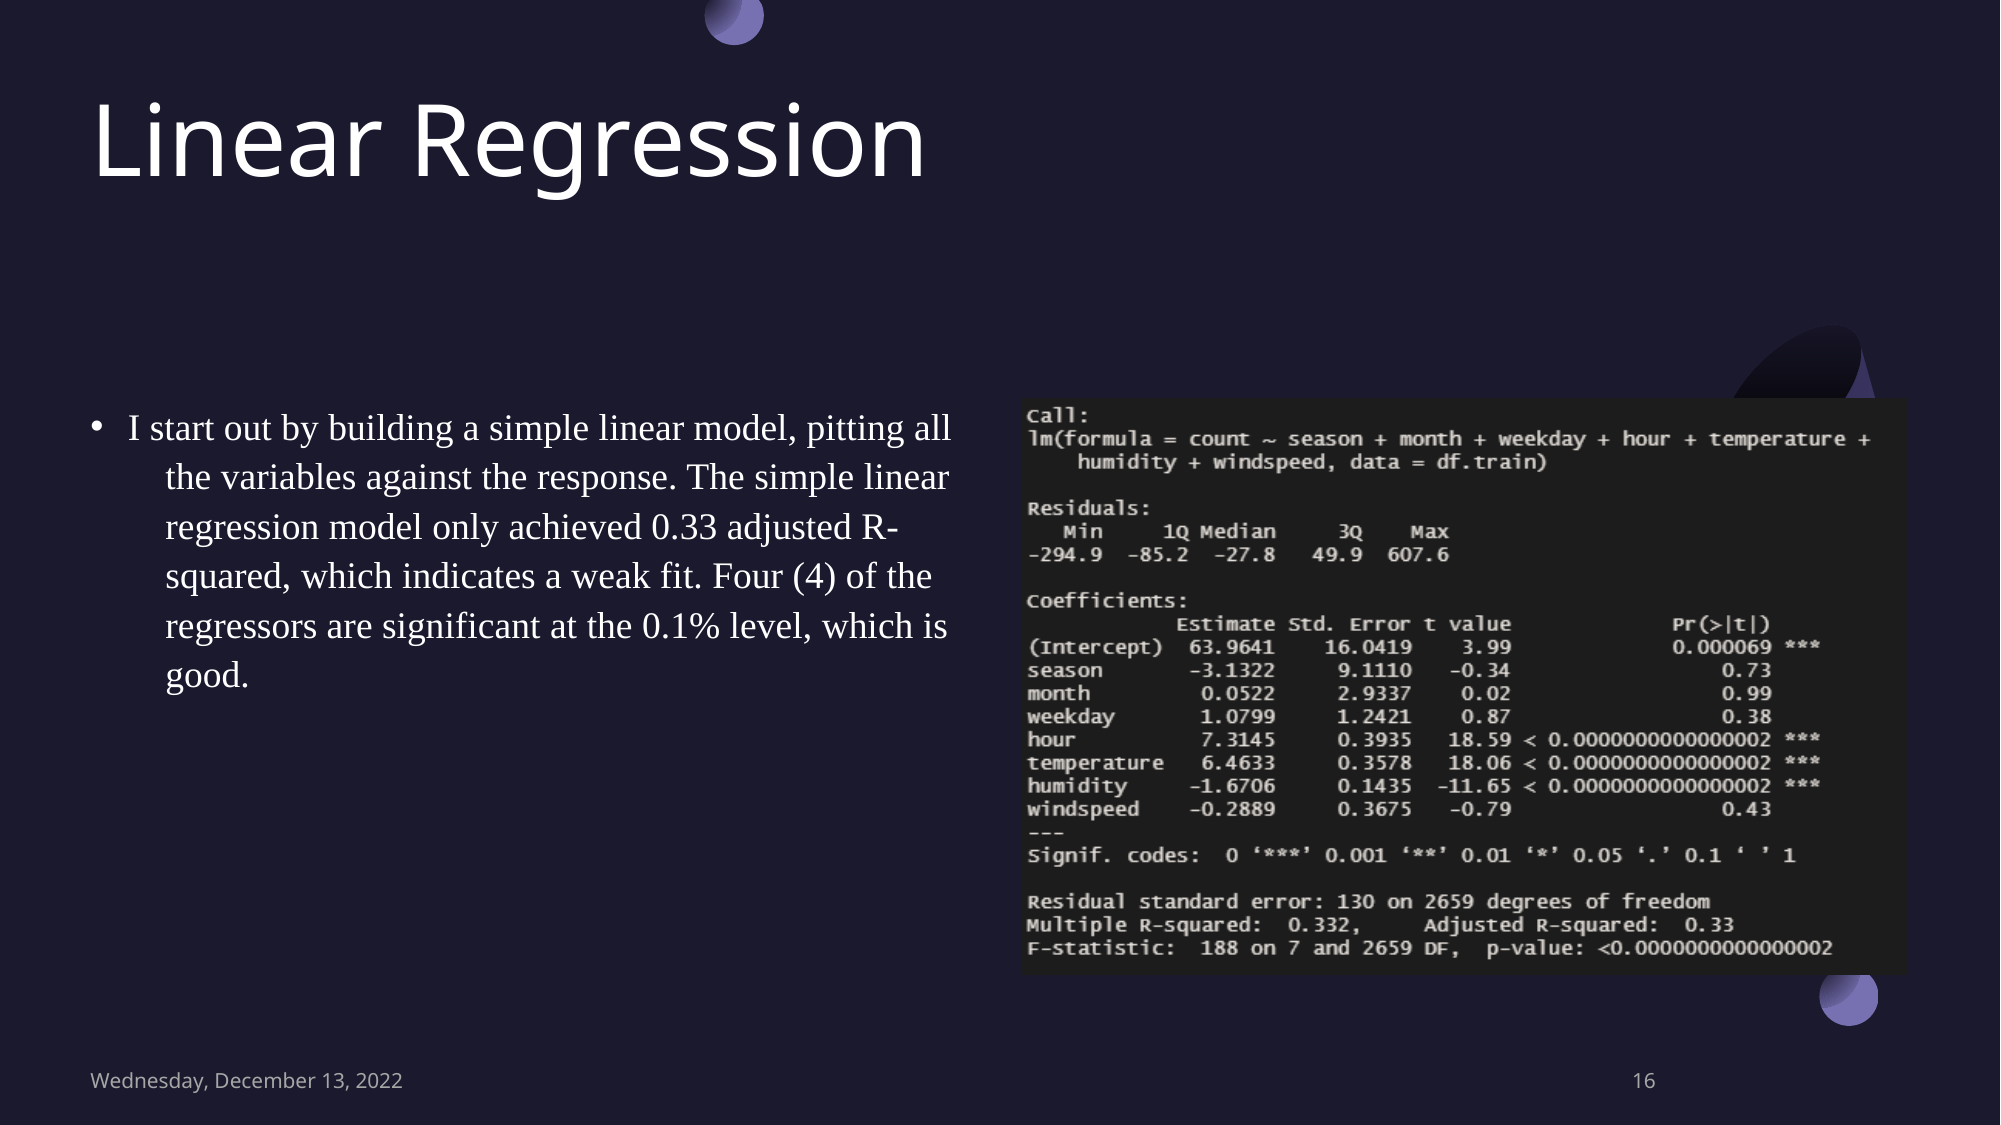

# Linear Regression
I start out by building a simple linear model, pitting all the variables against the response. The simple linear regression model only achieved 0.33 adjusted R-squared, which indicates a weak fit. Four (4) of the regressors are significant at the 0.1% level, which is good.
Wednesday, December 13, 2022